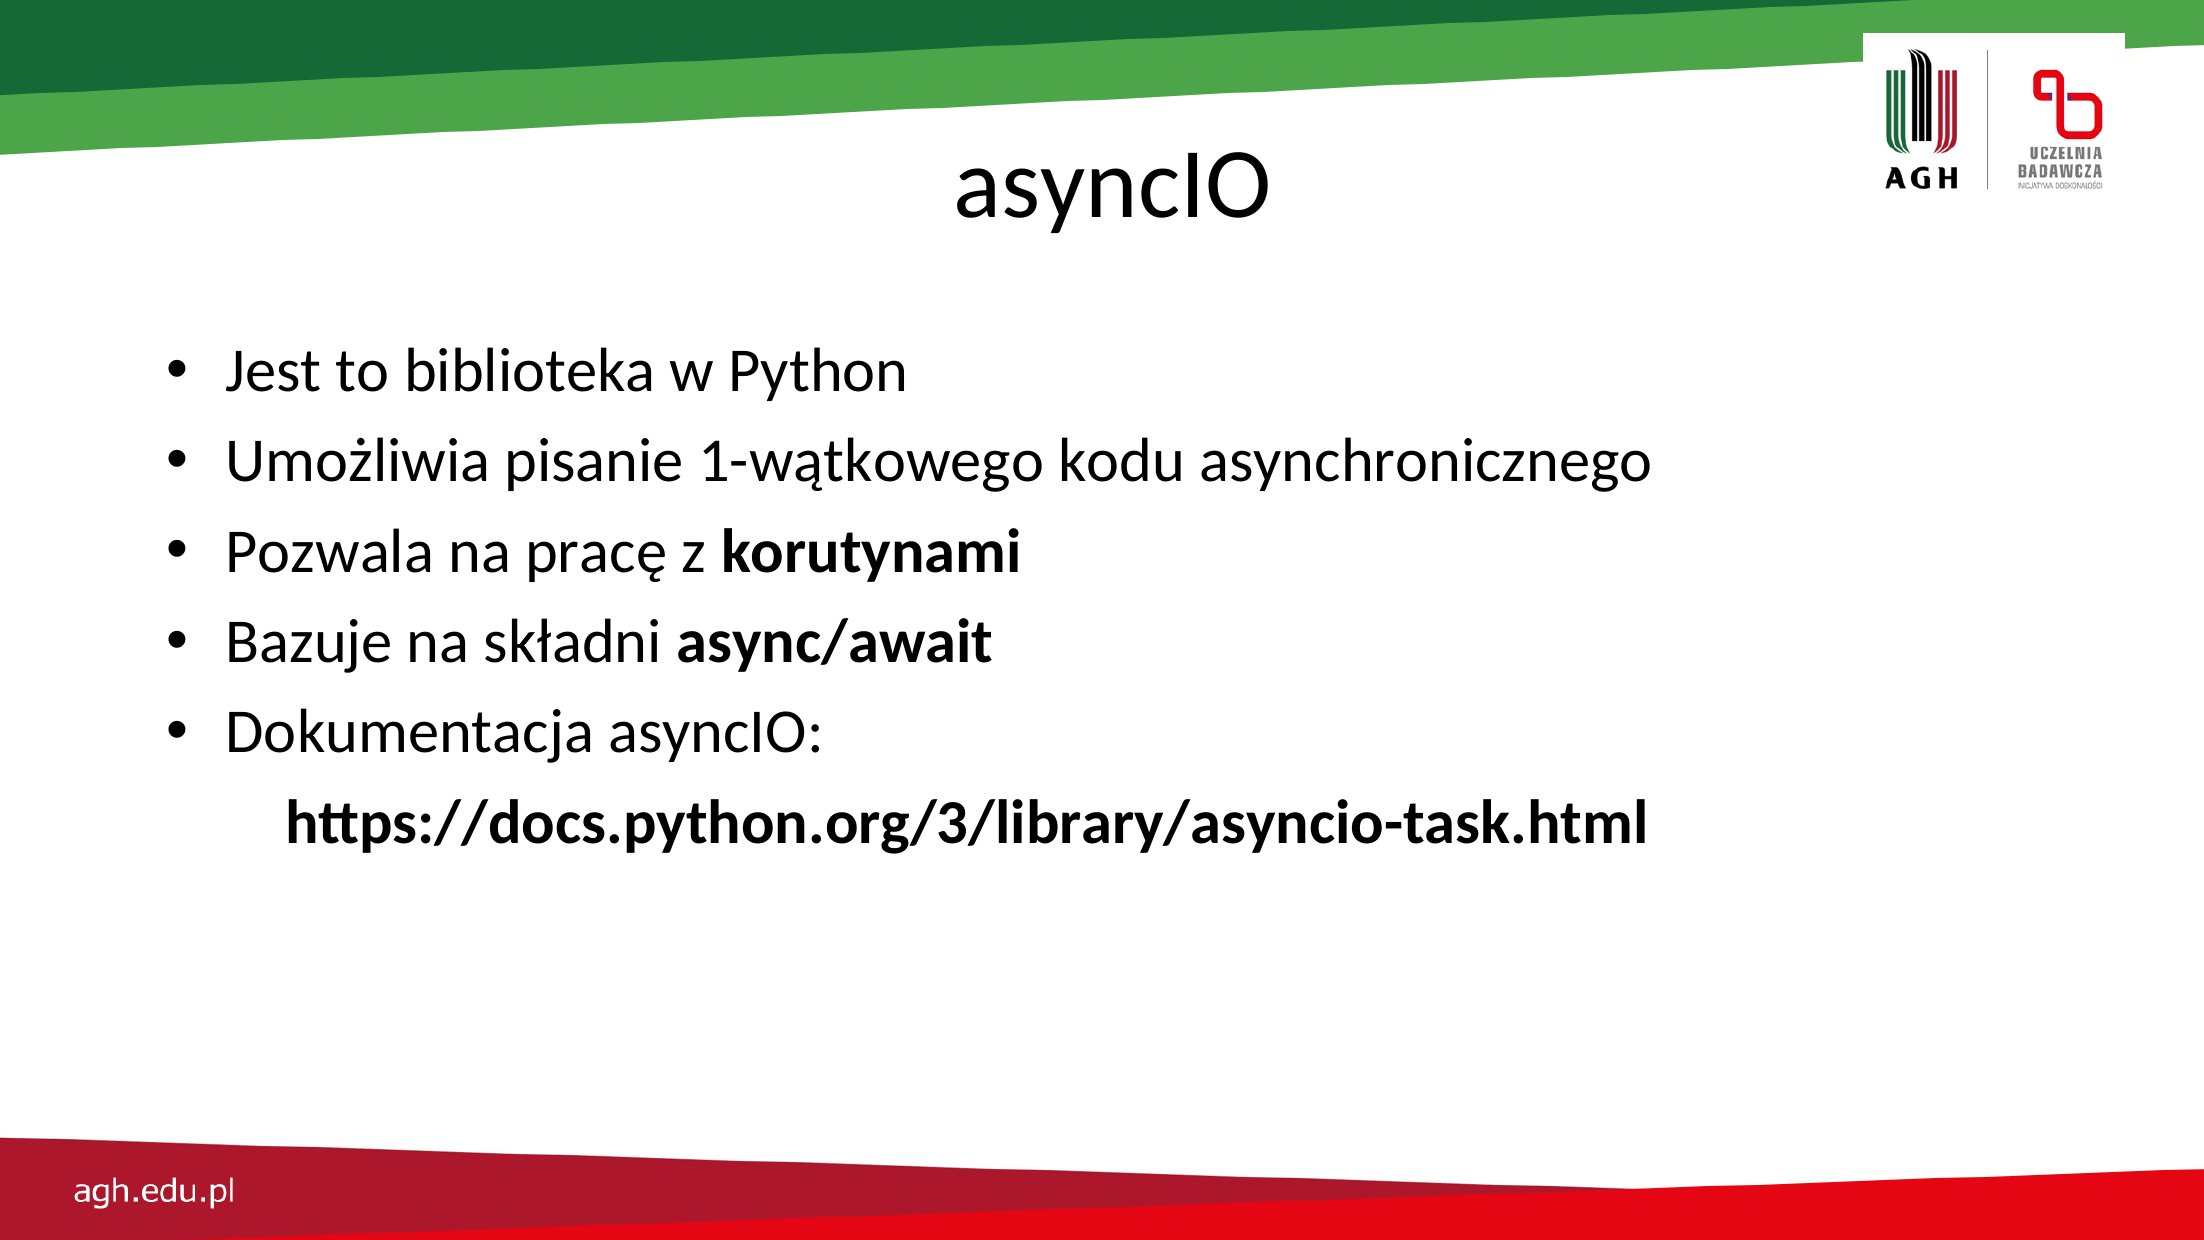

# asyncIO
Jest to biblioteka w Python
Umożliwia pisanie 1-wątkowego kodu asynchronicznego
Pozwala na pracę z korutynami
Bazuje na składni async/await
Dokumentacja asyncIO:
https://docs.python.org/3/library/asyncio-task.html